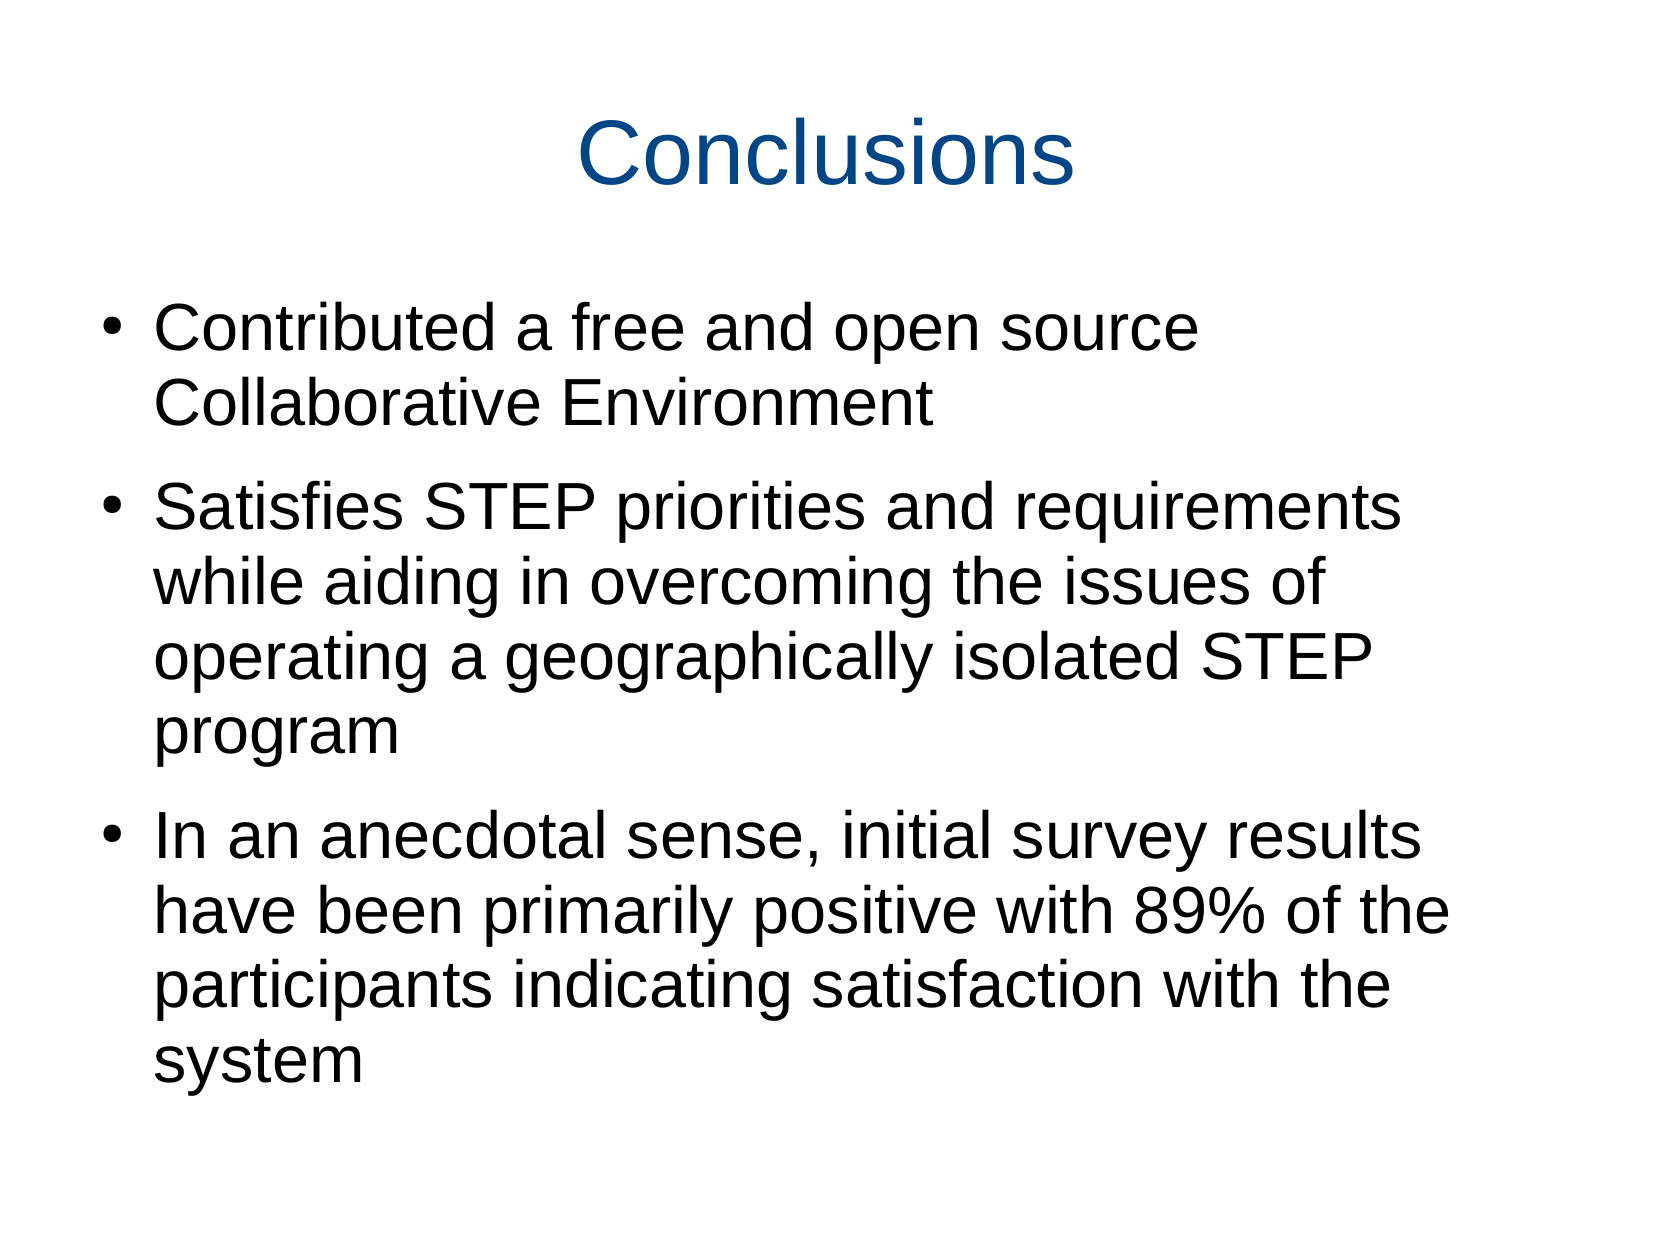

# Conclusions
Contributed a free and open source Collaborative Environment
Satisfies STEP priorities and requirements while aiding in overcoming the issues of operating a geographically isolated STEP program
In an anecdotal sense, initial survey results have been primarily positive with 89% of the participants indicating satisfaction with the system